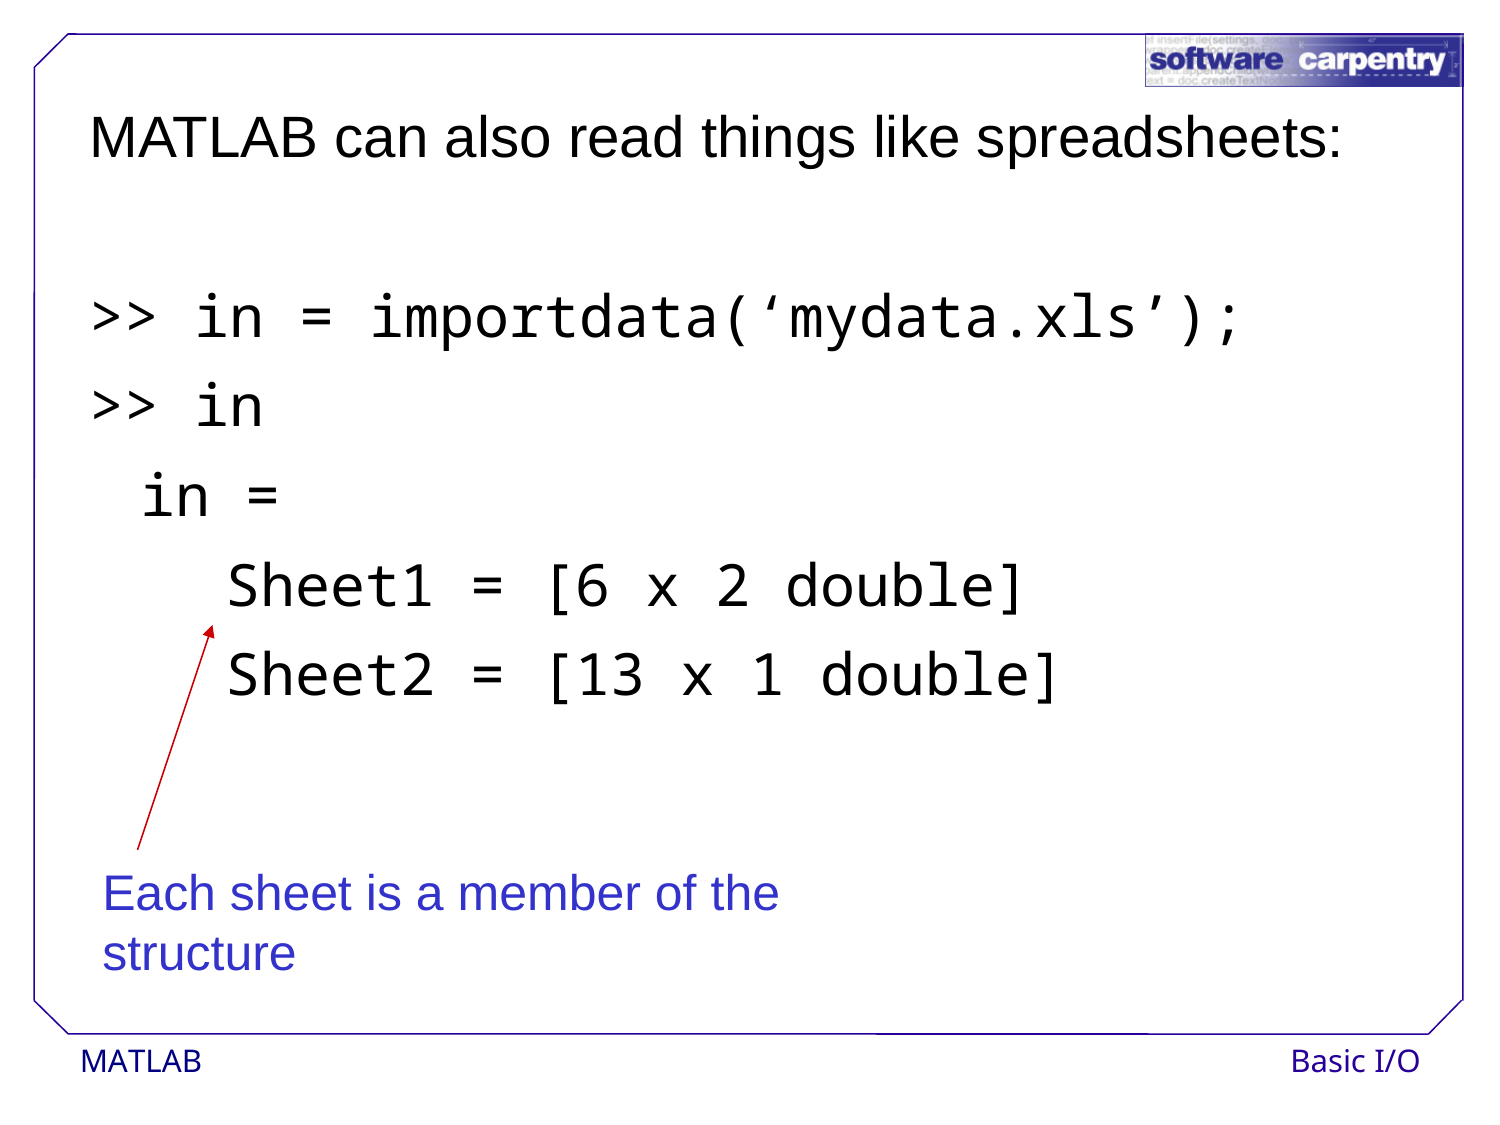

# MATLAB can also read things like spreadsheets:
>> in = importdata(‘mydata.xls’);
>> in
	in =
			Sheet1 = [6 x 2 double]
			Sheet2 = [13 x 1 double]
Each sheet is a member of the structure